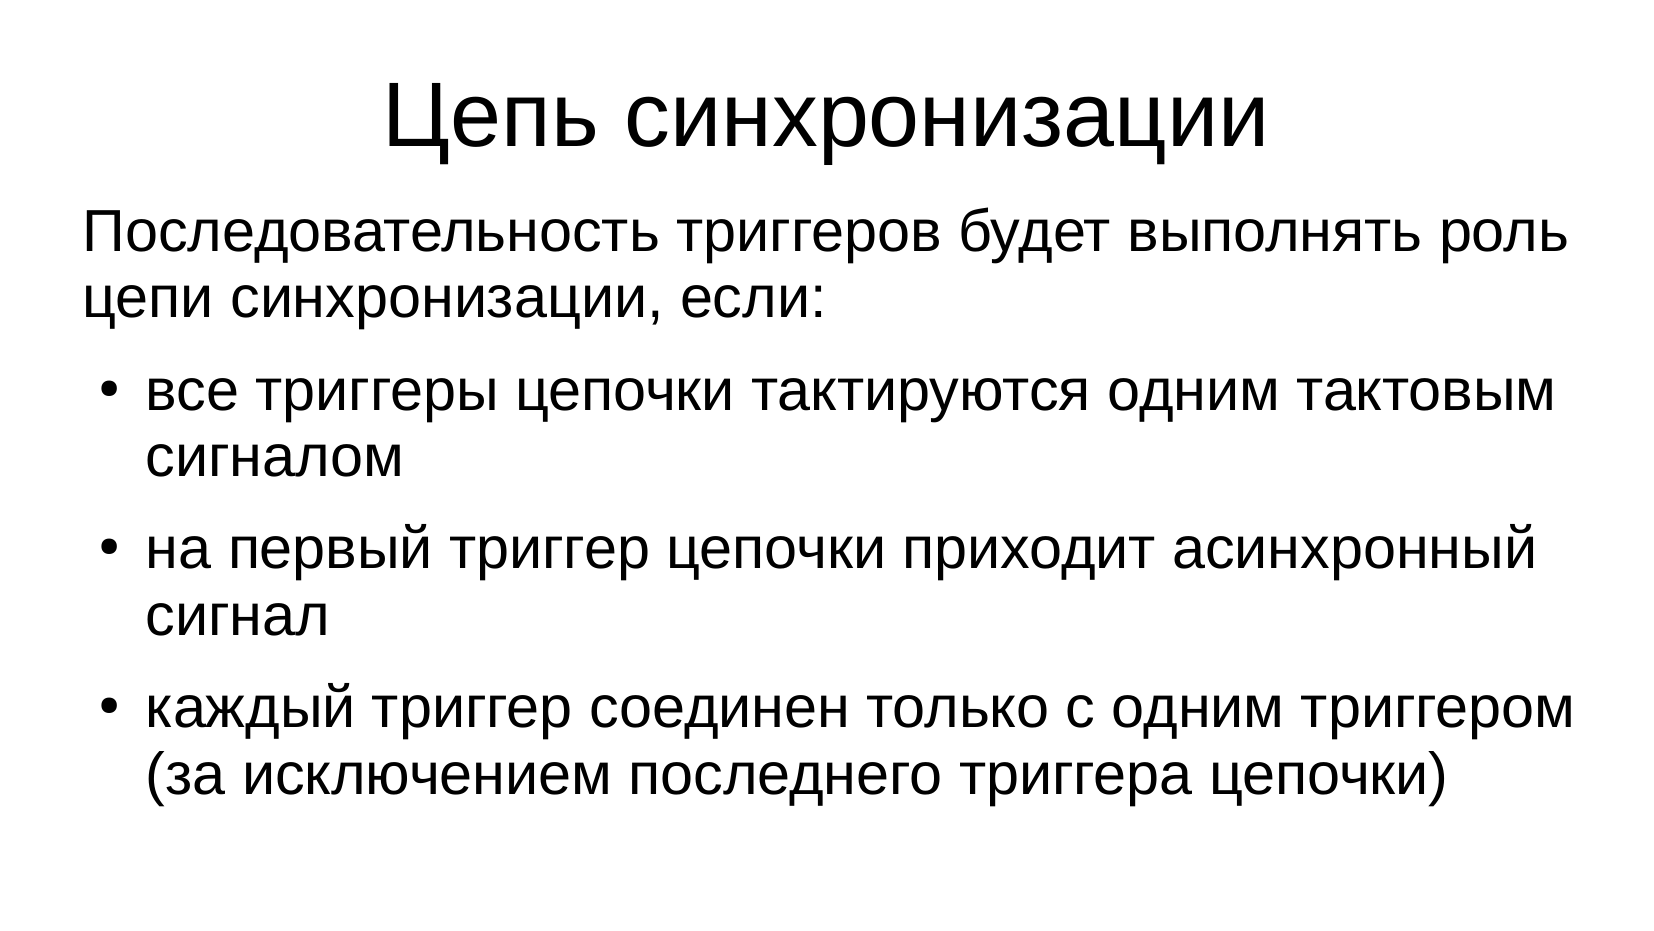

# Цепь синхронизации
Последовательность триггеров будет выполнять роль цепи синхронизации, если:
все триггеры цепочки тактируются одним тактовым сигналом
на первый триггер цепочки приходит асинхронный сигнал
каждый триггер соединен только с одним триггером (за исключением последнего триггера цепочки)